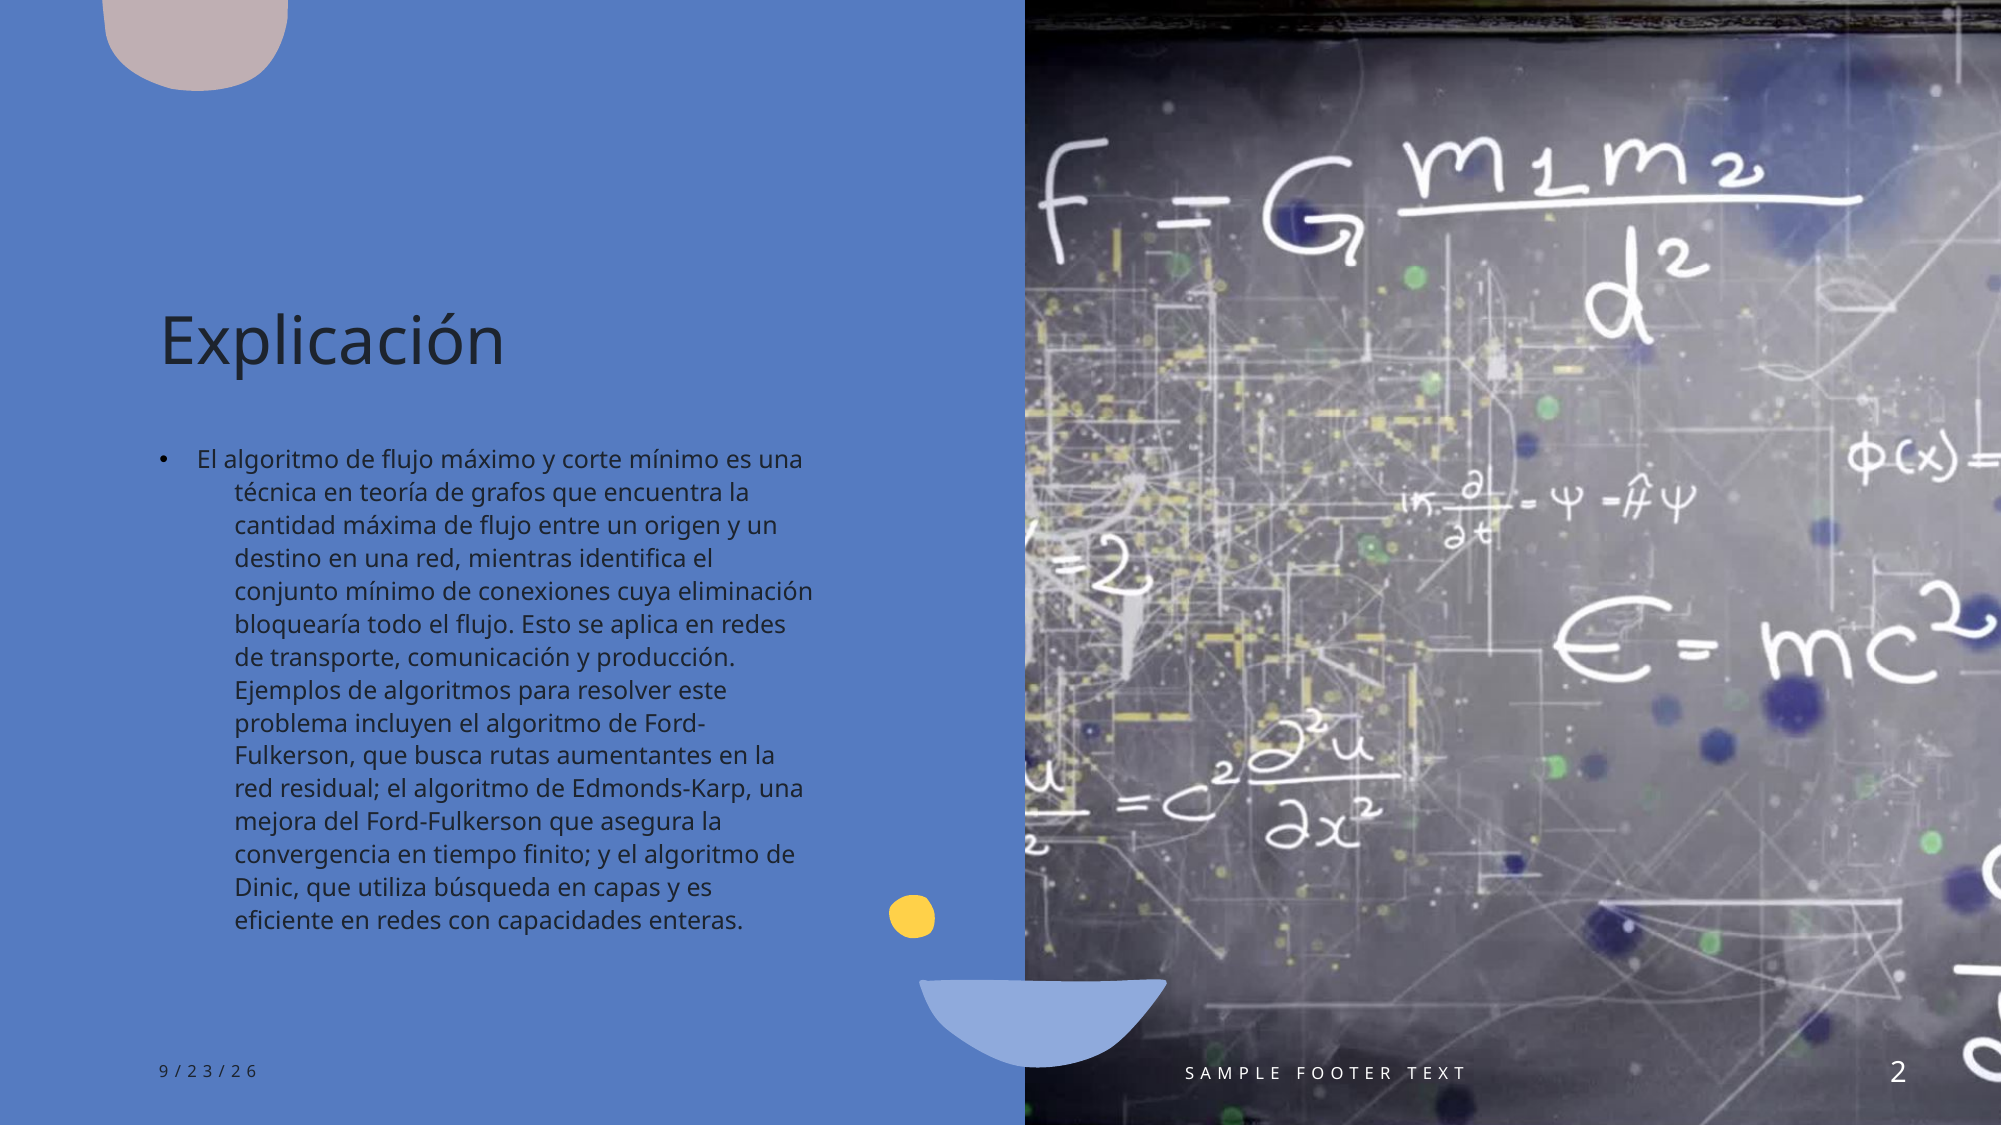

# Explicación
El algoritmo de flujo máximo y corte mínimo es una técnica en teoría de grafos que encuentra la cantidad máxima de flujo entre un origen y un destino en una red, mientras identifica el conjunto mínimo de conexiones cuya eliminación bloquearía todo el flujo. Esto se aplica en redes de transporte, comunicación y producción. Ejemplos de algoritmos para resolver este problema incluyen el algoritmo de Ford-Fulkerson, que busca rutas aumentantes en la red residual; el algoritmo de Edmonds-Karp, una mejora del Ford-Fulkerson que asegura la convergencia en tiempo finito; y el algoritmo de Dinic, que utiliza búsqueda en capas y es eficiente en redes con capacidades enteras.
Sample Footer Text
2